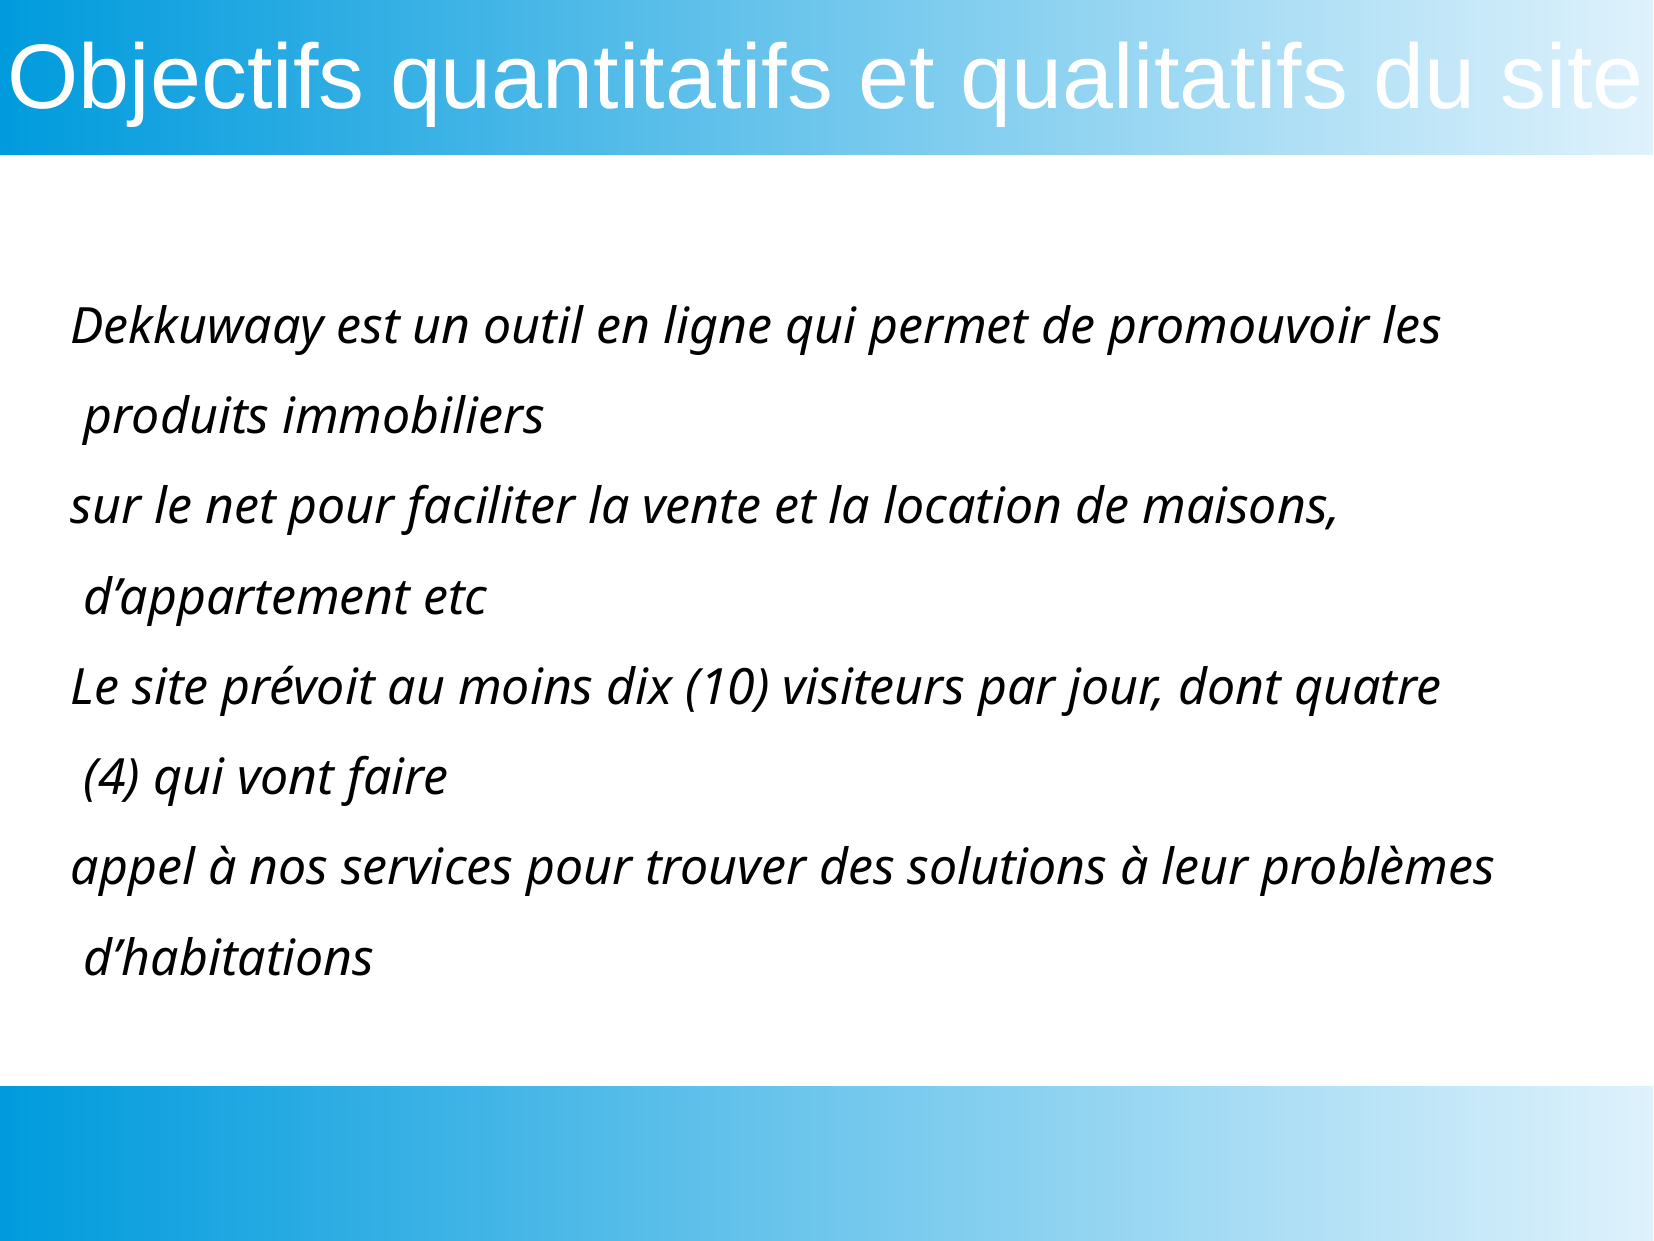

# Objectifs quantitatifs et qualitatifs du site
Dekkuwaay est un outil en ligne qui permet de promouvoir les
 produits immobiliers
sur le net pour faciliter la vente et la location de maisons,
 d’appartement etc
Le site prévoit au moins dix (10) visiteurs par jour, dont quatre
 (4) qui vont faire
appel à nos services pour trouver des solutions à leur problèmes
 d’habitations